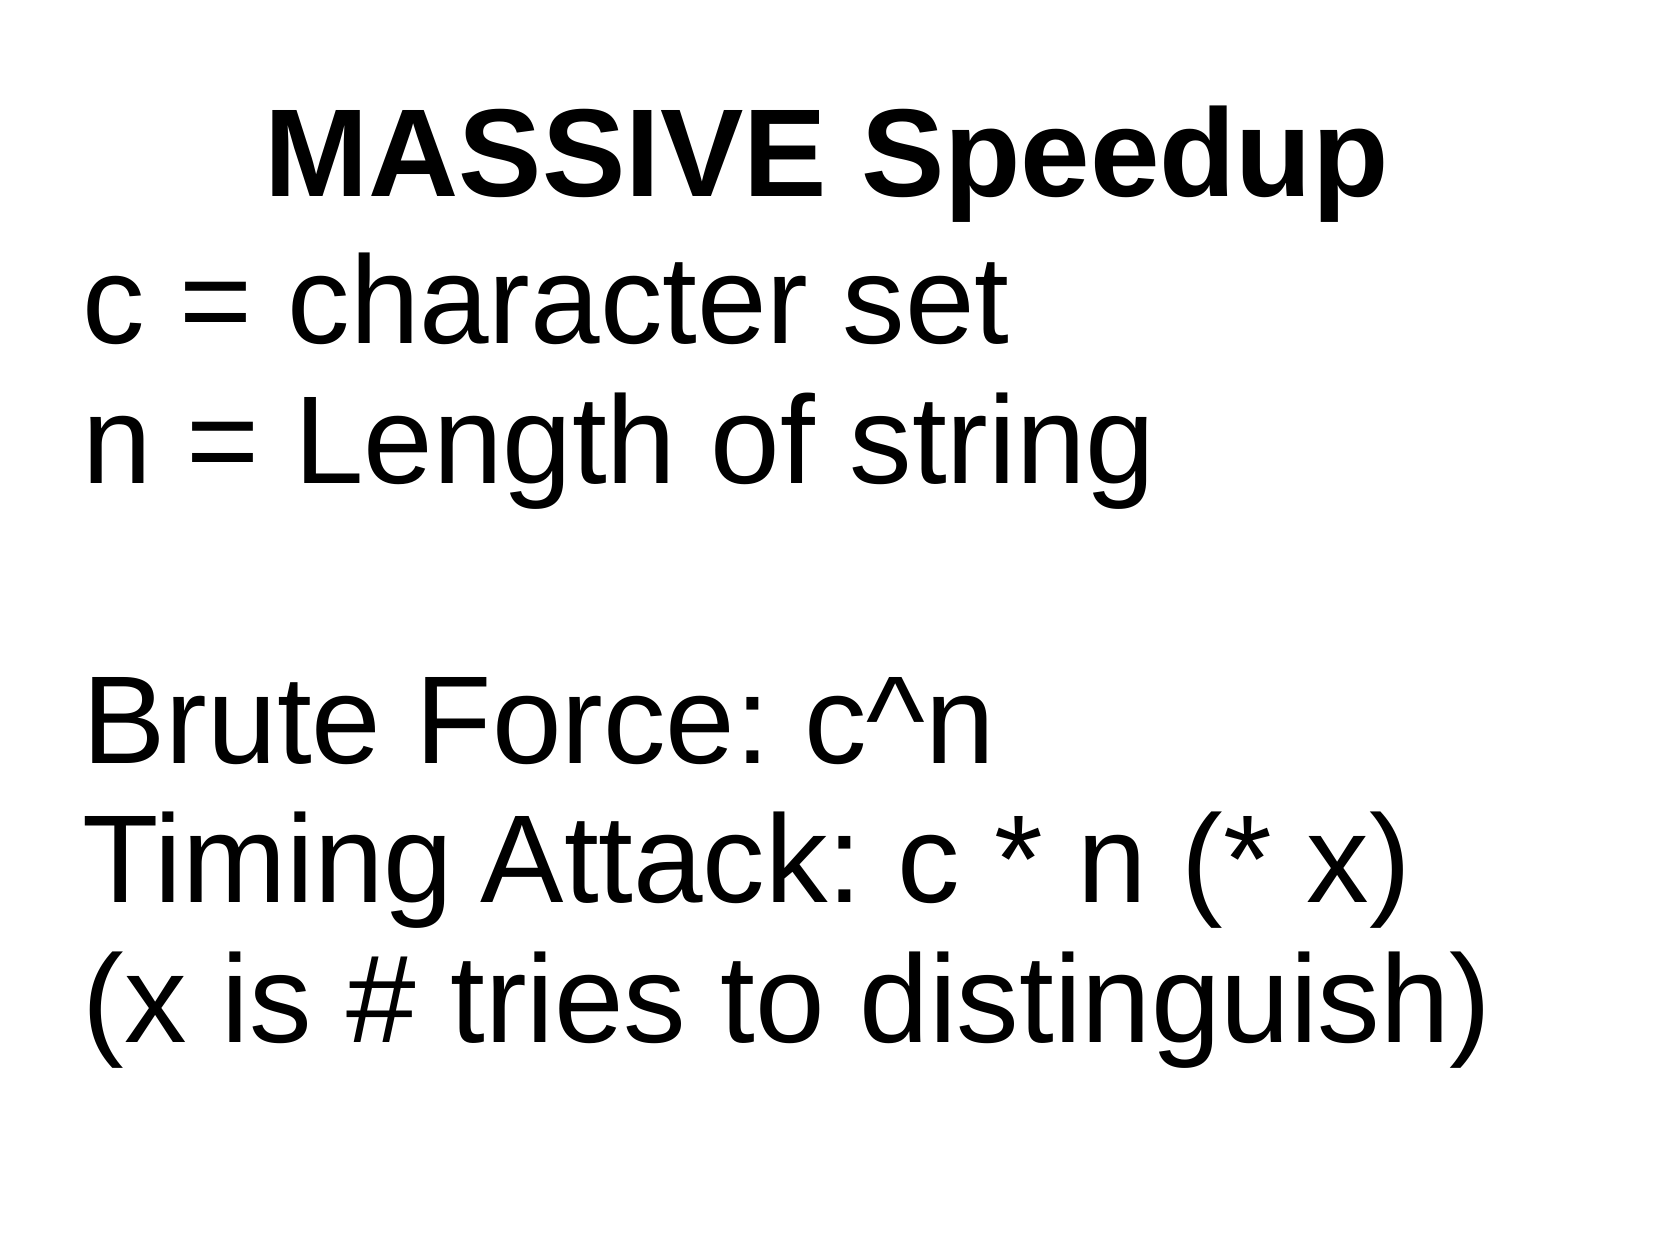

# MASSIVE Speedup
c = character set
n = Length of string
Brute Force: c^n
Timing Attack: c * n (* x)
(x is # tries to distinguish)